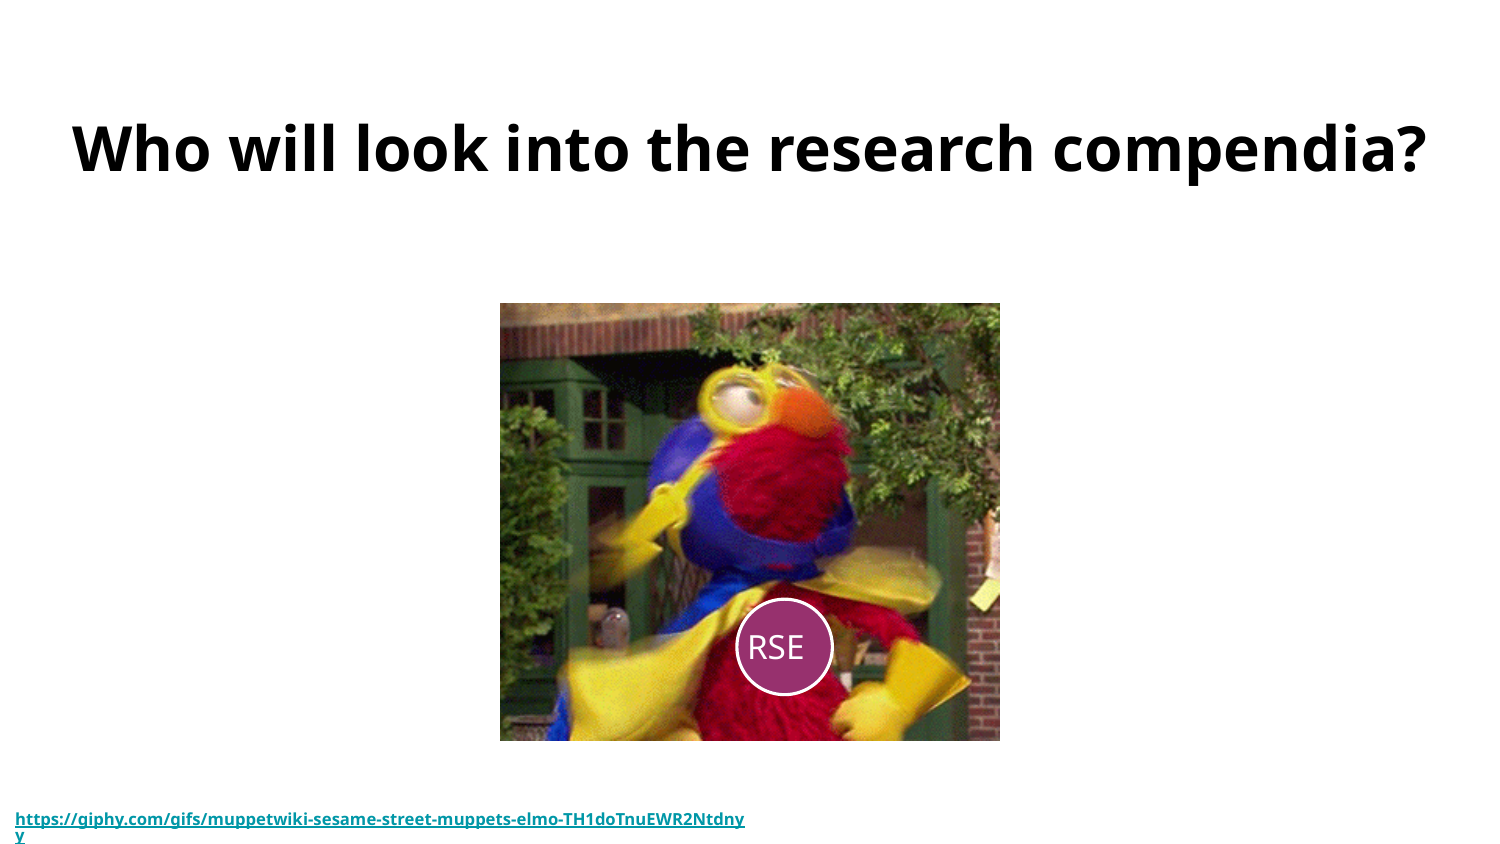

# Who will look into the research compendia?
RSE
https://giphy.com/gifs/muppetwiki-sesame-street-muppets-elmo-TH1doTnuEWR2Ntdnyy